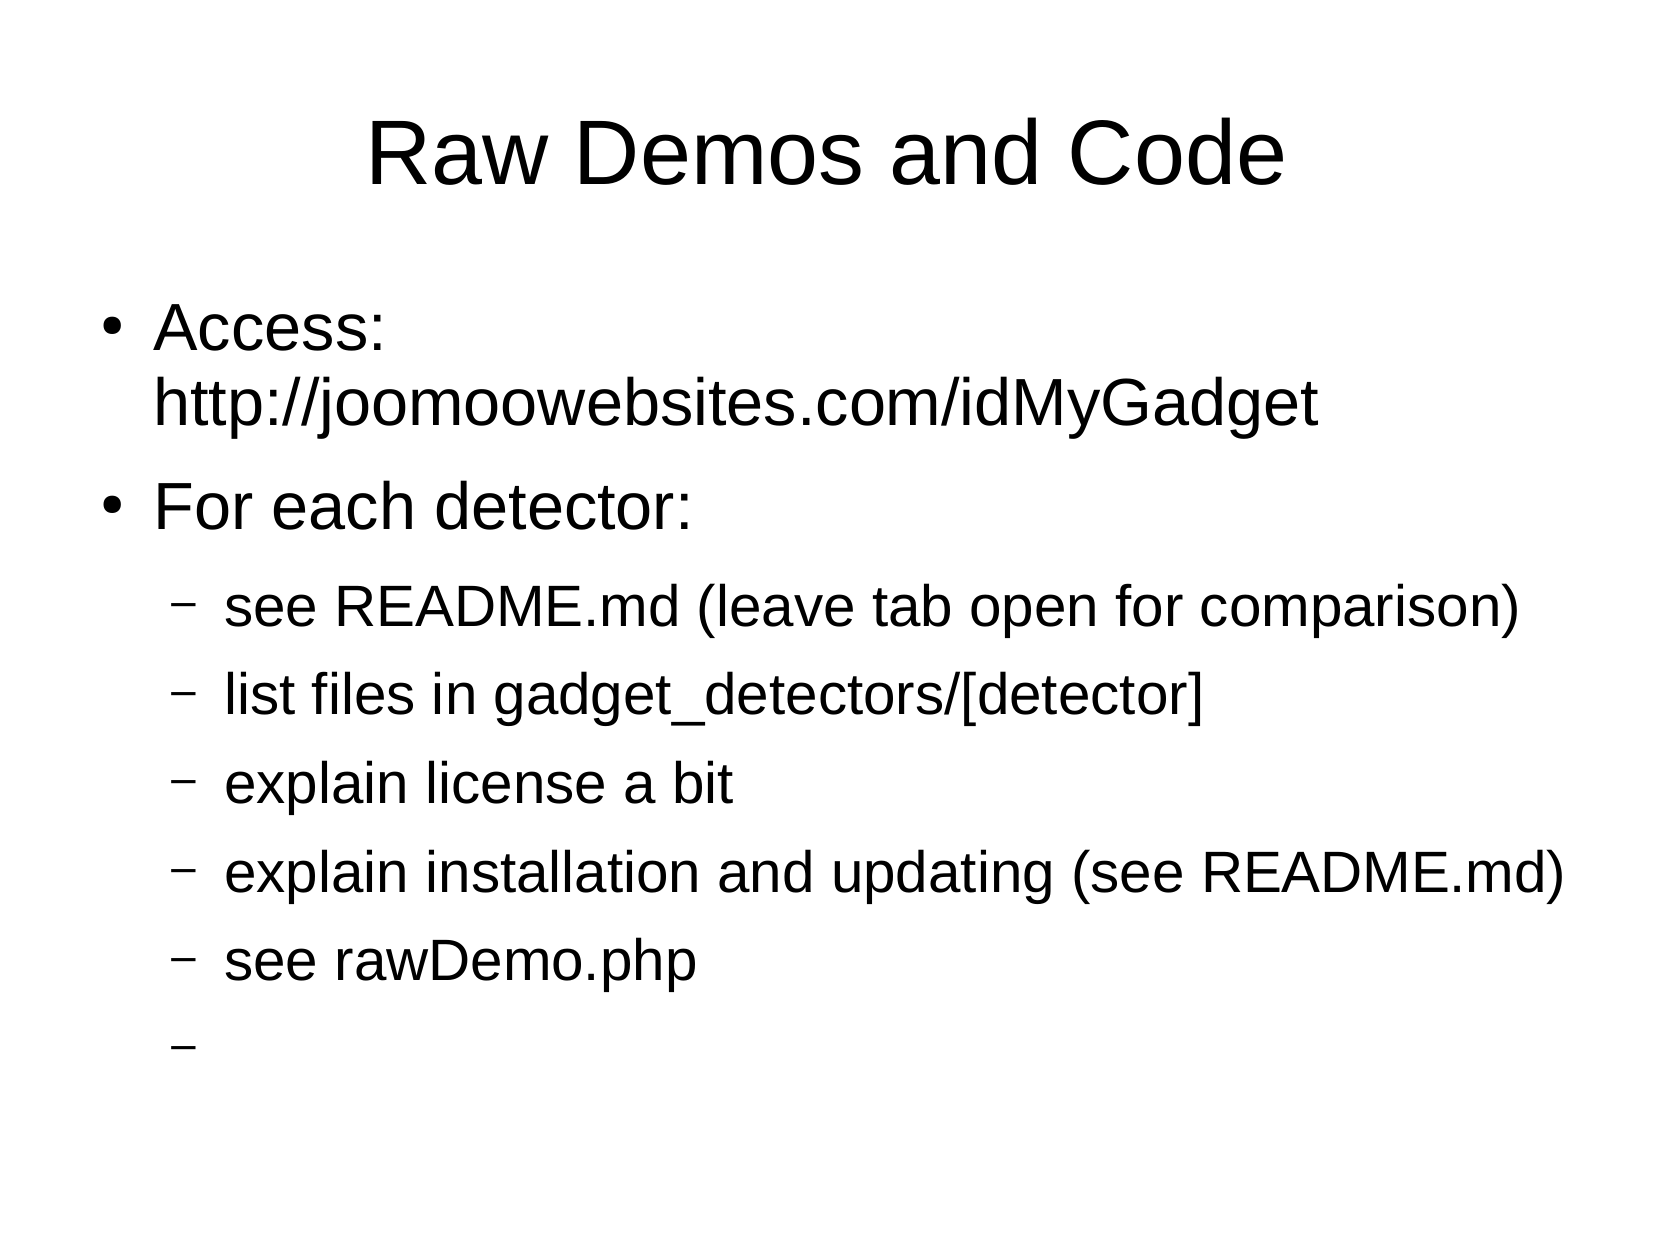

# Raw Demos and Code
Access: http://joomoowebsites.com/idMyGadget
For each detector:
see README.md (leave tab open for comparison)
list files in gadget_detectors/[detector]
explain license a bit
explain installation and updating (see README.md)
see rawDemo.php